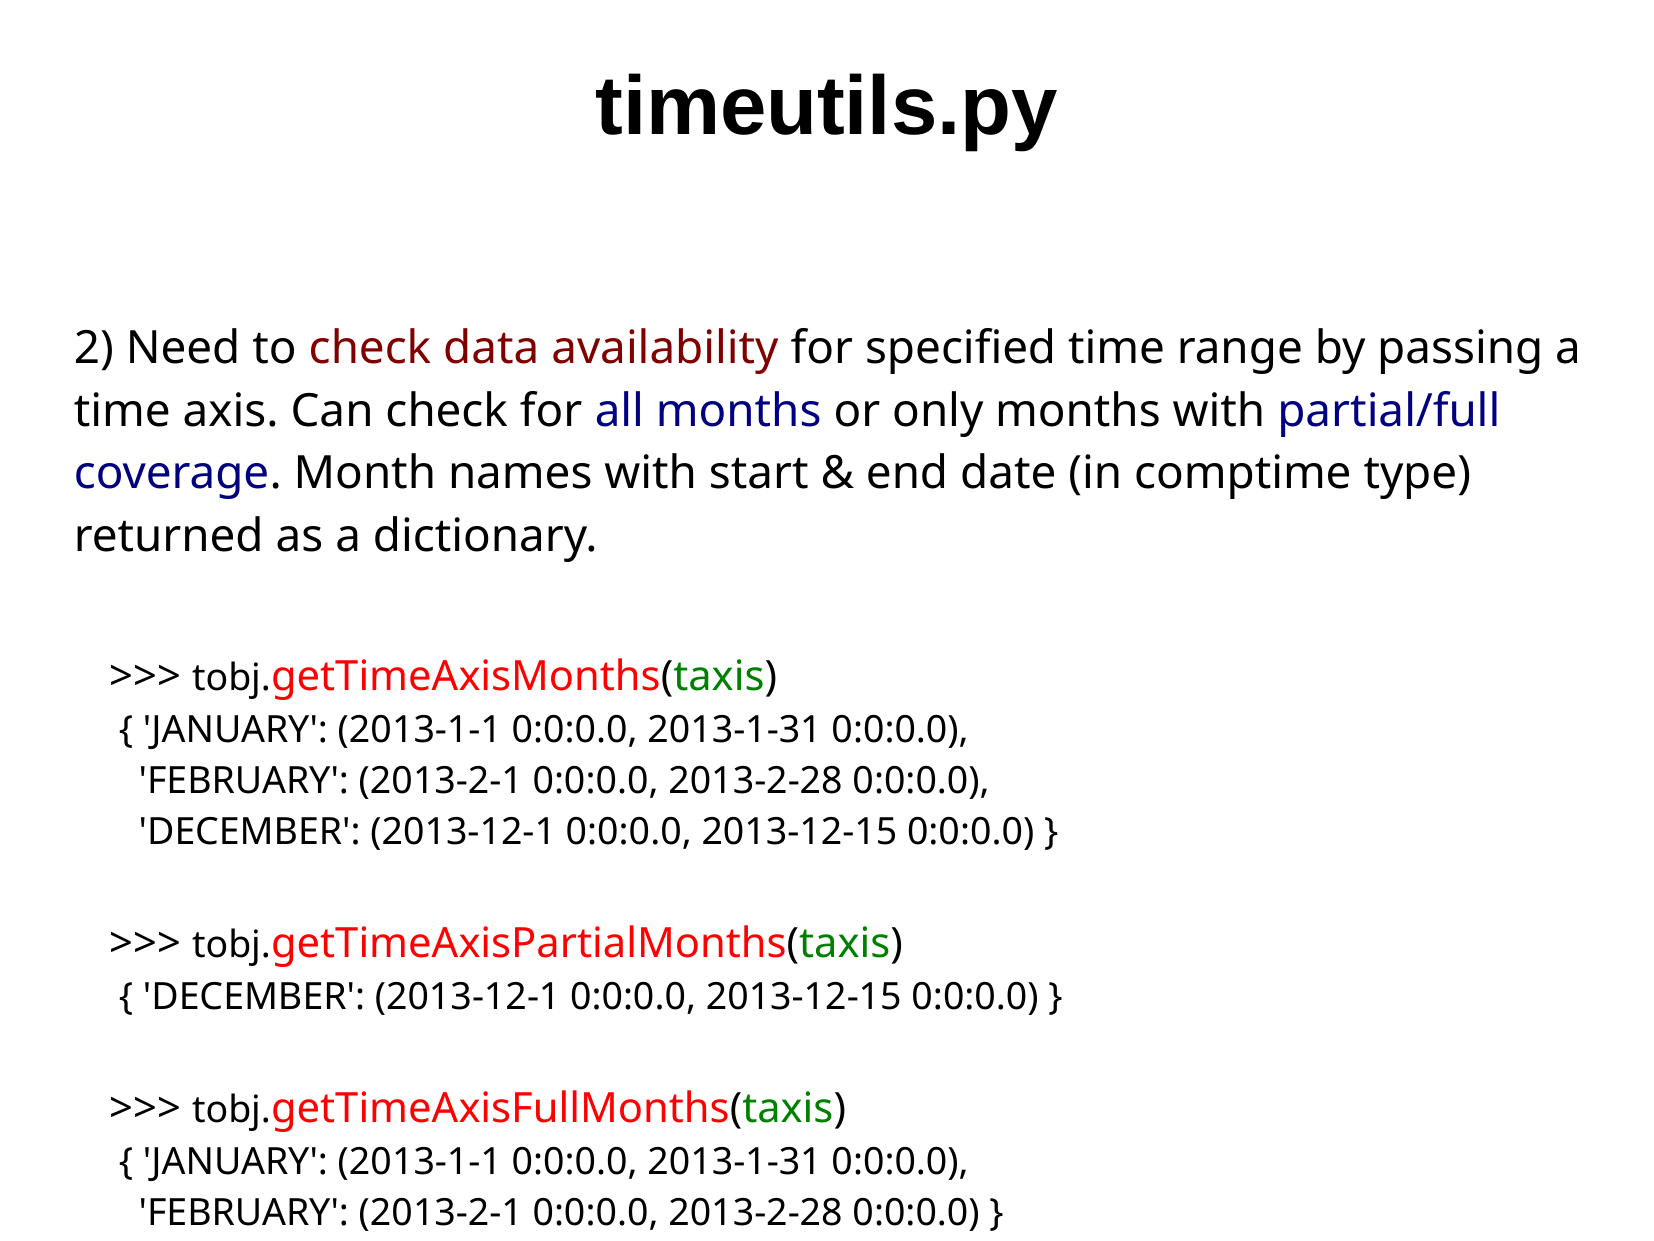

# timeutils.py
2) Need to check data availability for specified time range by passing a time axis. Can check for all months or only months with partial/full coverage. Month names with start & end date (in comptime type) returned as a dictionary.
>>> tobj.getTimeAxisMonths(taxis)
 { 'JANUARY': (2013-1-1 0:0:0.0, 2013-1-31 0:0:0.0),
 'FEBRUARY': (2013-2-1 0:0:0.0, 2013-2-28 0:0:0.0),
 'DECEMBER': (2013-12-1 0:0:0.0, 2013-12-15 0:0:0.0) }
>>> tobj.getTimeAxisPartialMonths(taxis)
 { 'DECEMBER': (2013-12-1 0:0:0.0, 2013-12-15 0:0:0.0) }
>>> tobj.getTimeAxisFullMonths(taxis)
 { 'JANUARY': (2013-1-1 0:0:0.0, 2013-1-31 0:0:0.0),
 'FEBRUARY': (2013-2-1 0:0:0.0, 2013-2-28 0:0:0.0) }